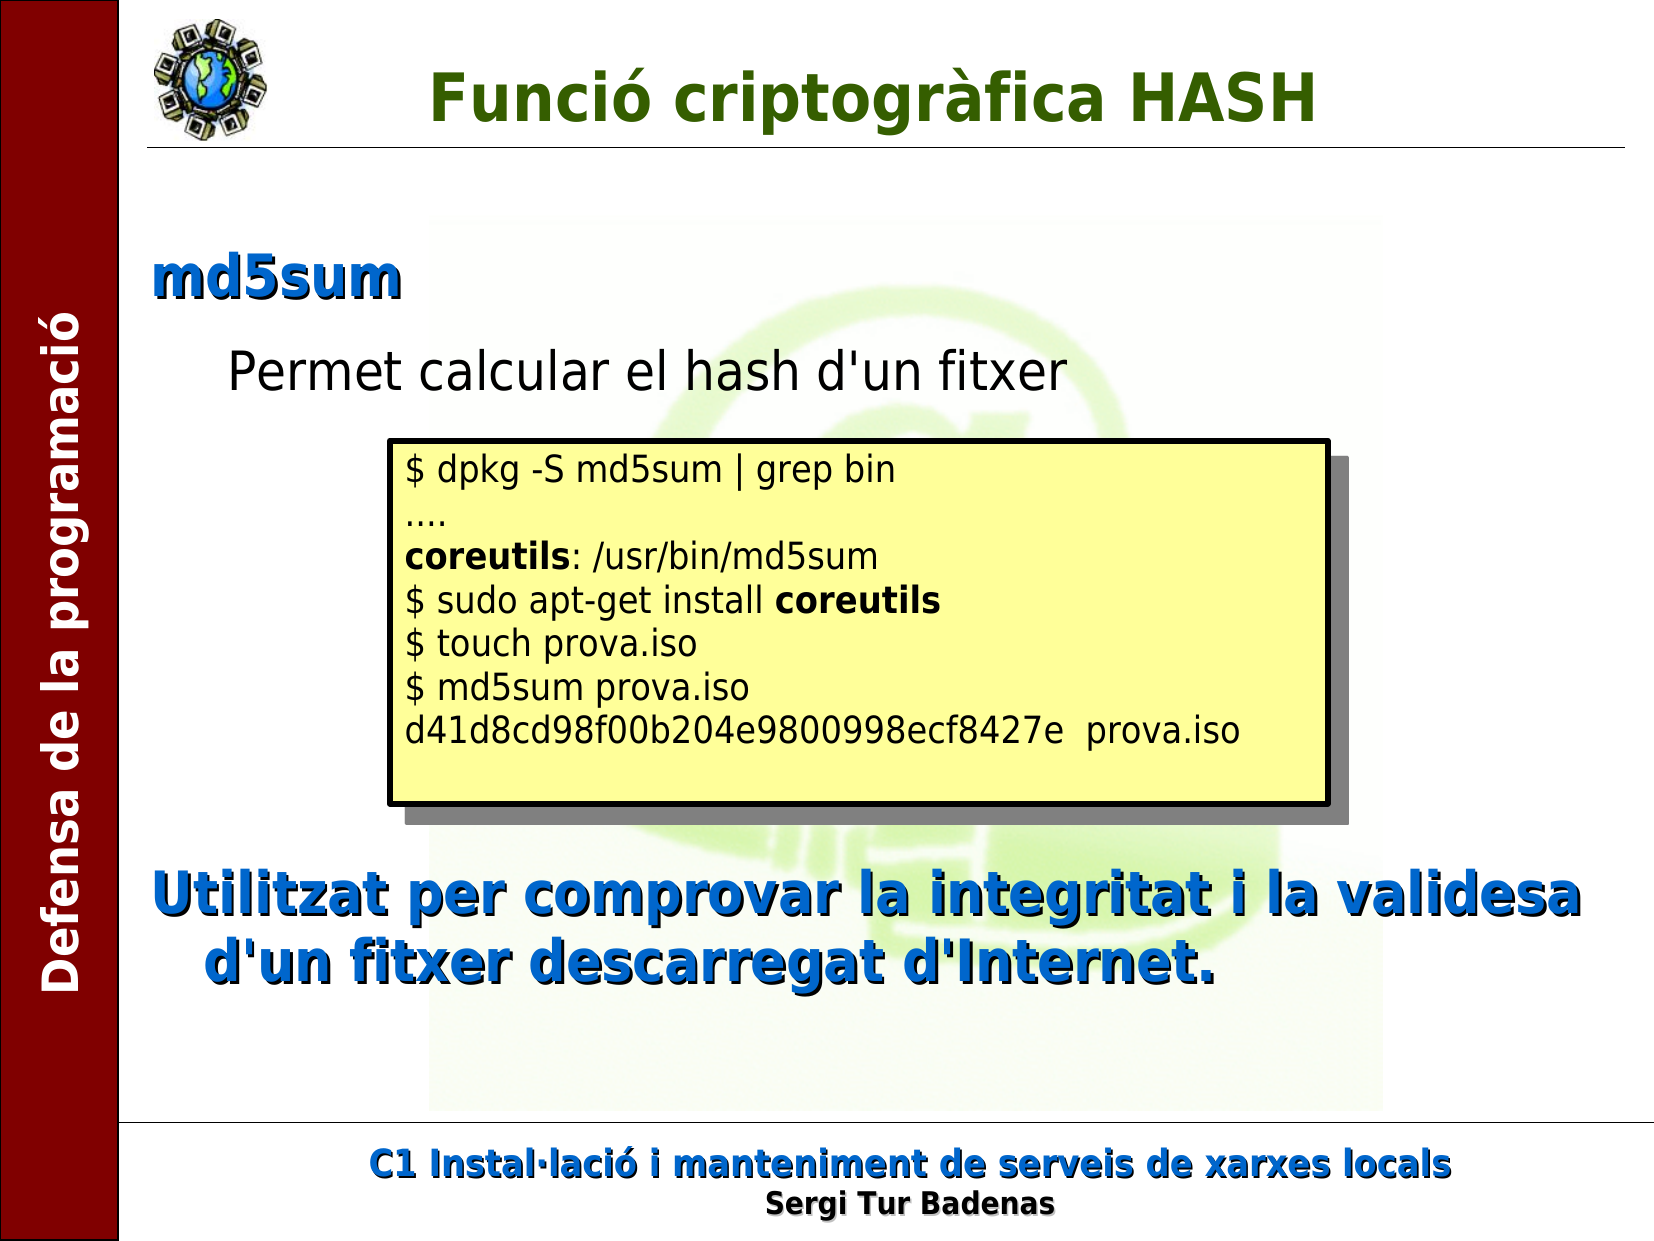

# Funció criptogràfica HASH
md5sum
Permet calcular el hash d'un fitxer
Utilitzat per comprovar la integritat i la validesa d'un fitxer descarregat d'Internet.
$ dpkg -S md5sum | grep bin
....
coreutils: /usr/bin/md5sum
$ sudo apt-get install coreutils
$ touch prova.iso
$ md5sum prova.iso
d41d8cd98f00b204e9800998ecf8427e prova.iso